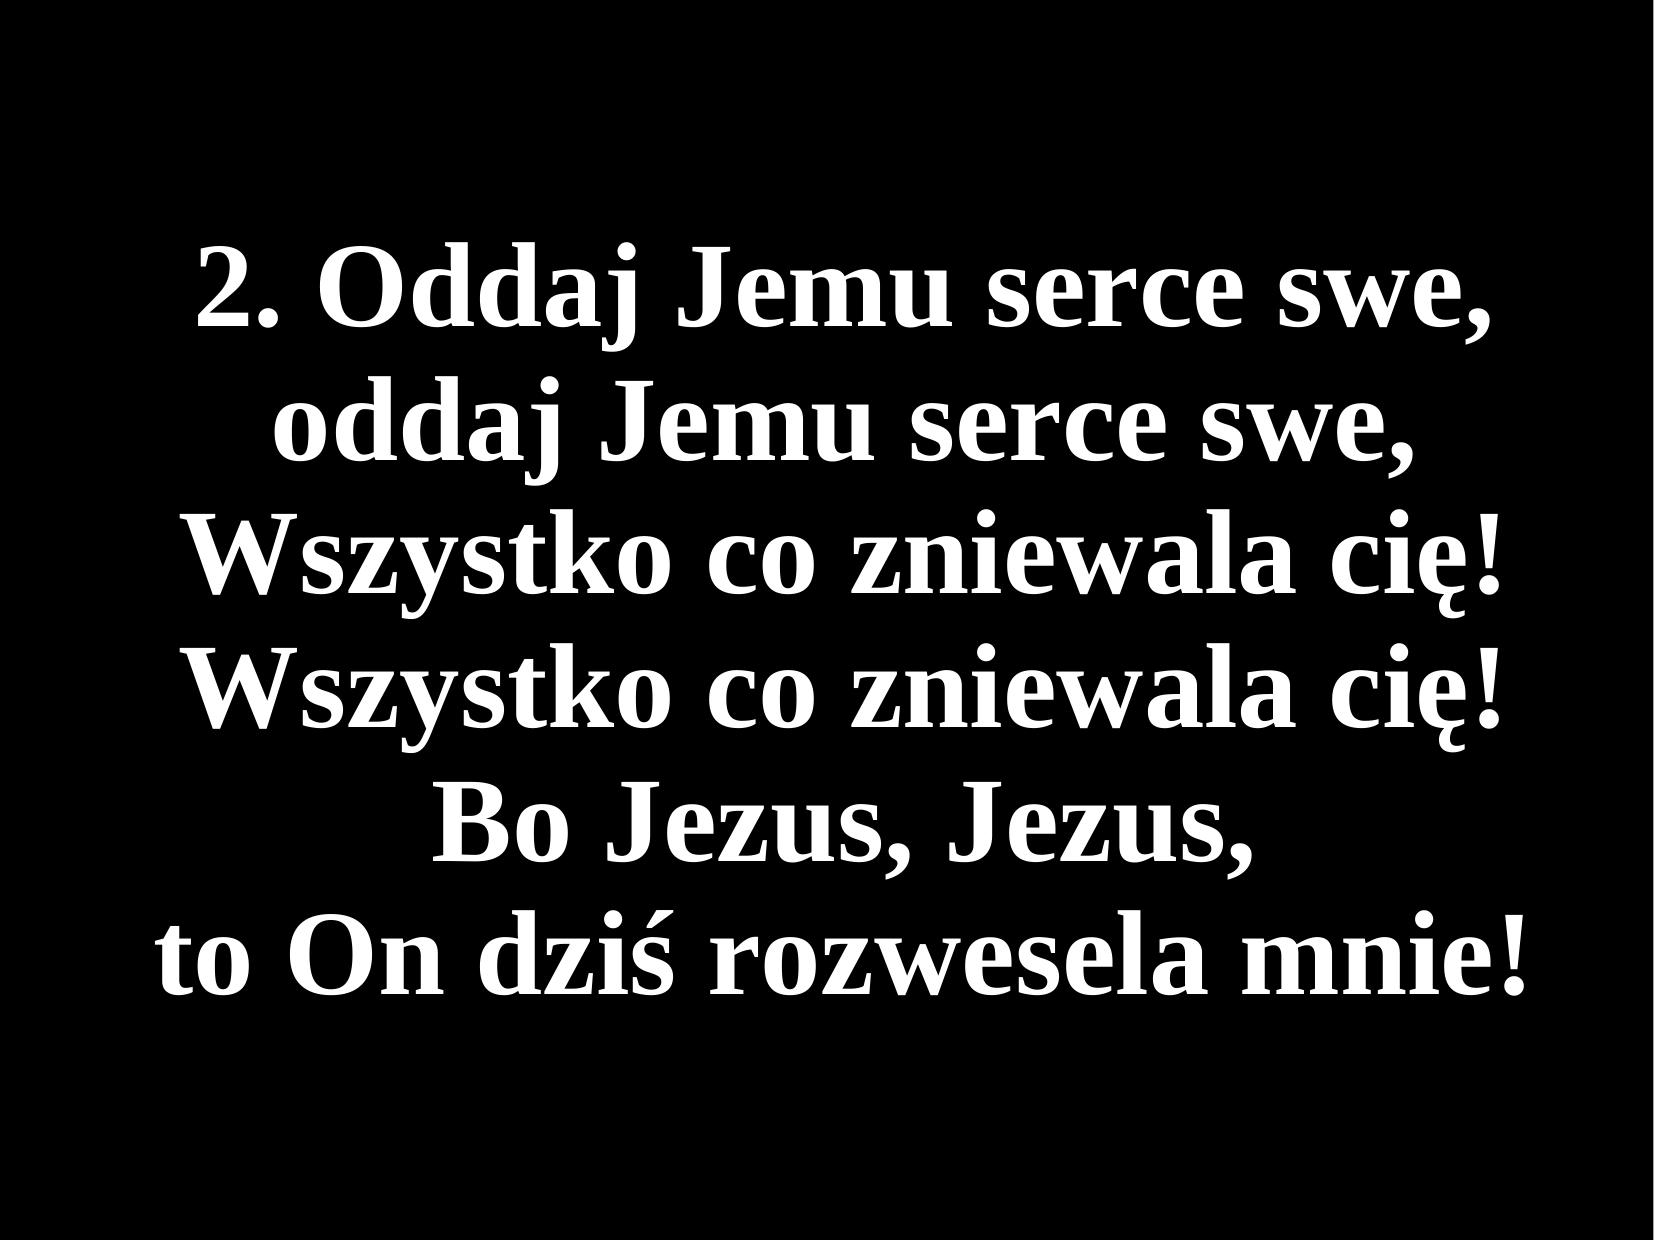

# 2. Oddaj Jemu serce swe,
oddaj Jemu serce swe,
Wszystko co zniewala cię!
Wszystko co zniewala cię!
Bo Jezus, Jezus,
to On dziś rozwesela mnie!